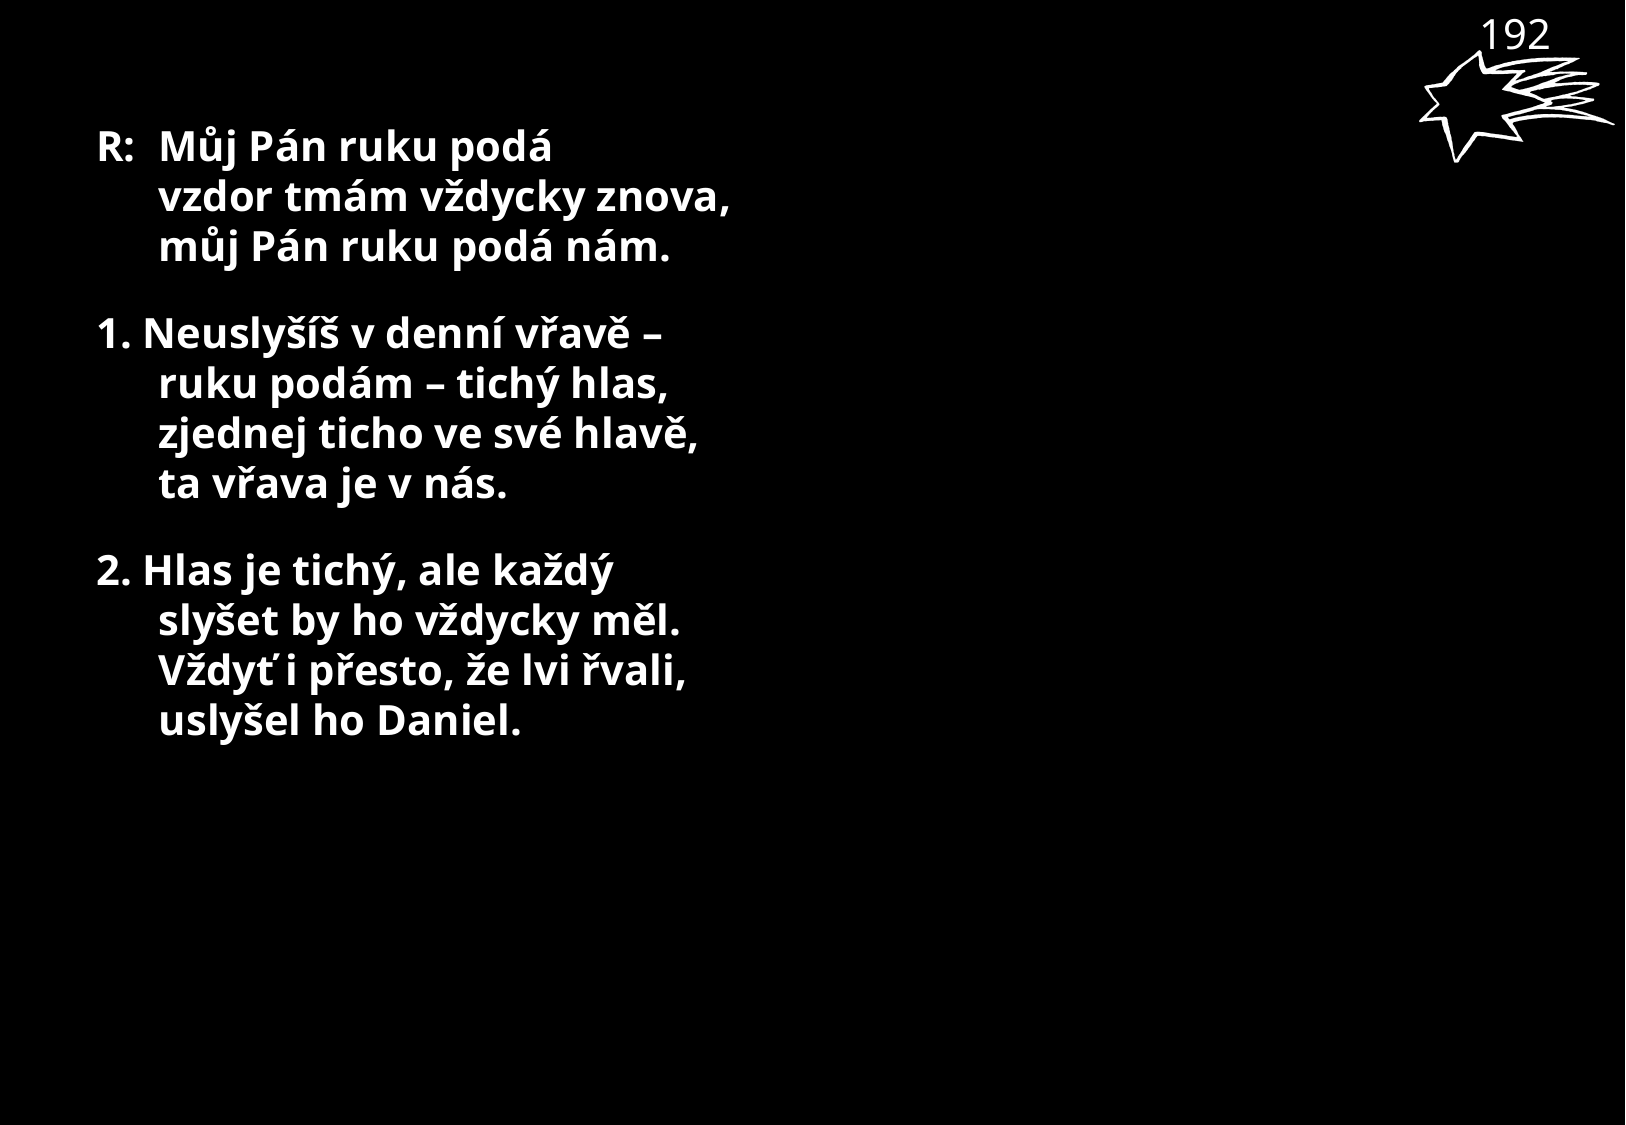

192
# R: 	Můj Pán ruku podá vzdor tmám vždycky znova, můj Pán ruku podá nám.
1. Neuslyšíš v denní vřavě –
ruku podám – tichý hlas,
zjednej ticho ve své hlavě,
ta vřava je v nás.
2. Hlas je tichý, ale každý
slyšet by ho vždycky měl.
Vždyť i přesto, že lvi řvali,
uslyšel ho Daniel.